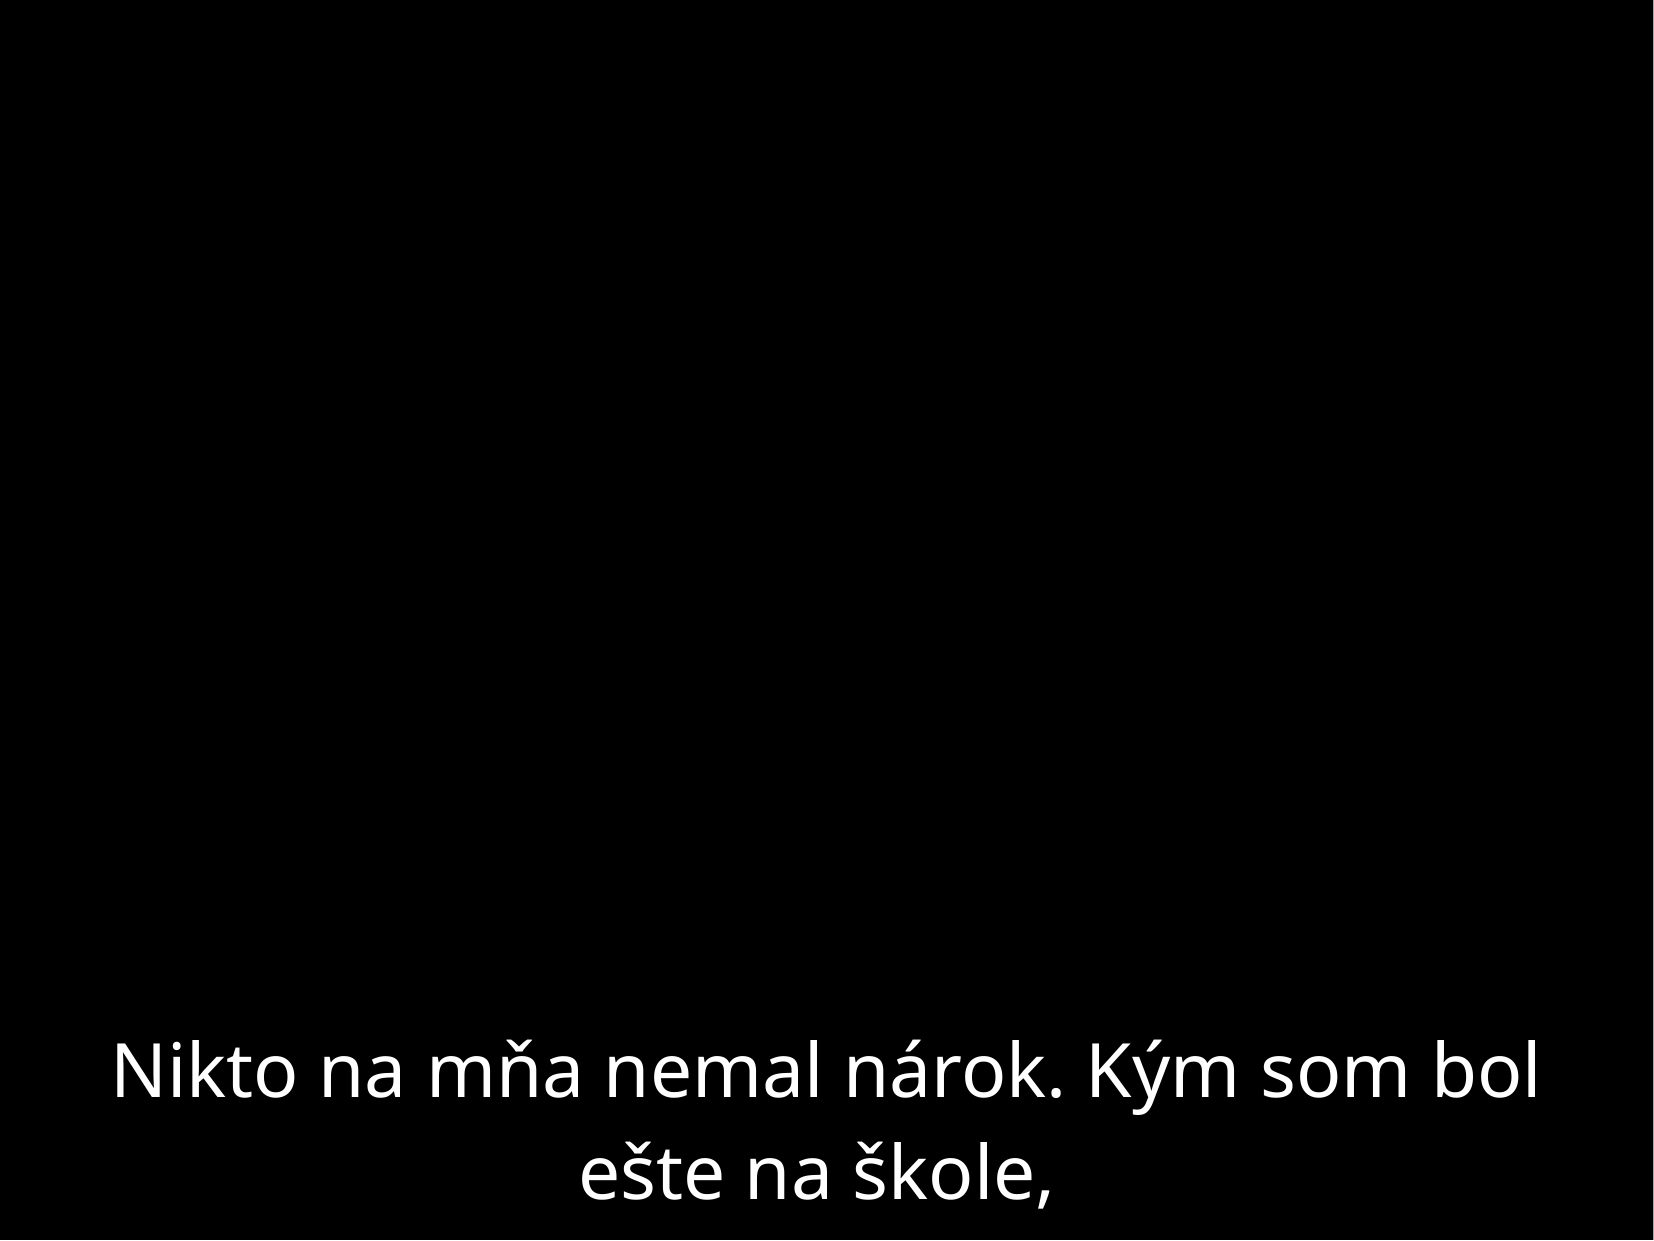

# Nikto na mňa nemal nárok. Kým som bol ešte na škole,